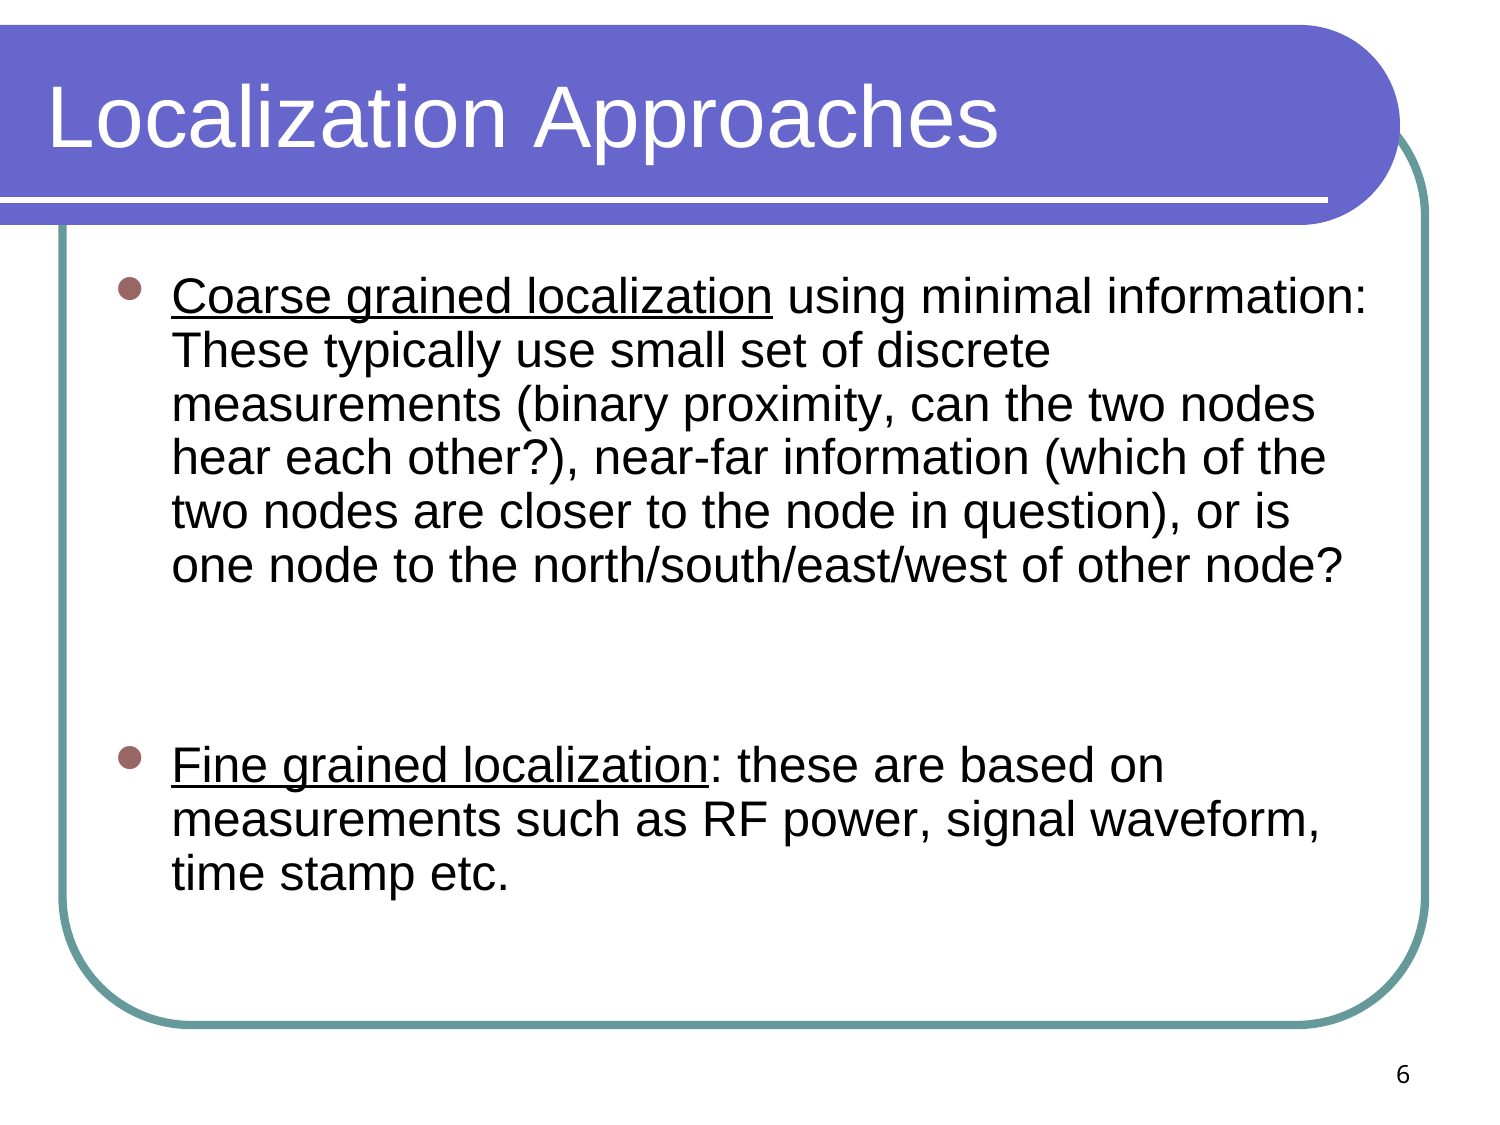

# Localization Approaches
Coarse grained localization using minimal information: These typically use small set of discrete measurements (binary proximity, can the two nodes hear each other?), near-far information (which of the two nodes are closer to the node in question), or is one node to the north/south/east/west of other node?
Fine grained localization: these are based on measurements such as RF power, signal waveform, time stamp etc.
5